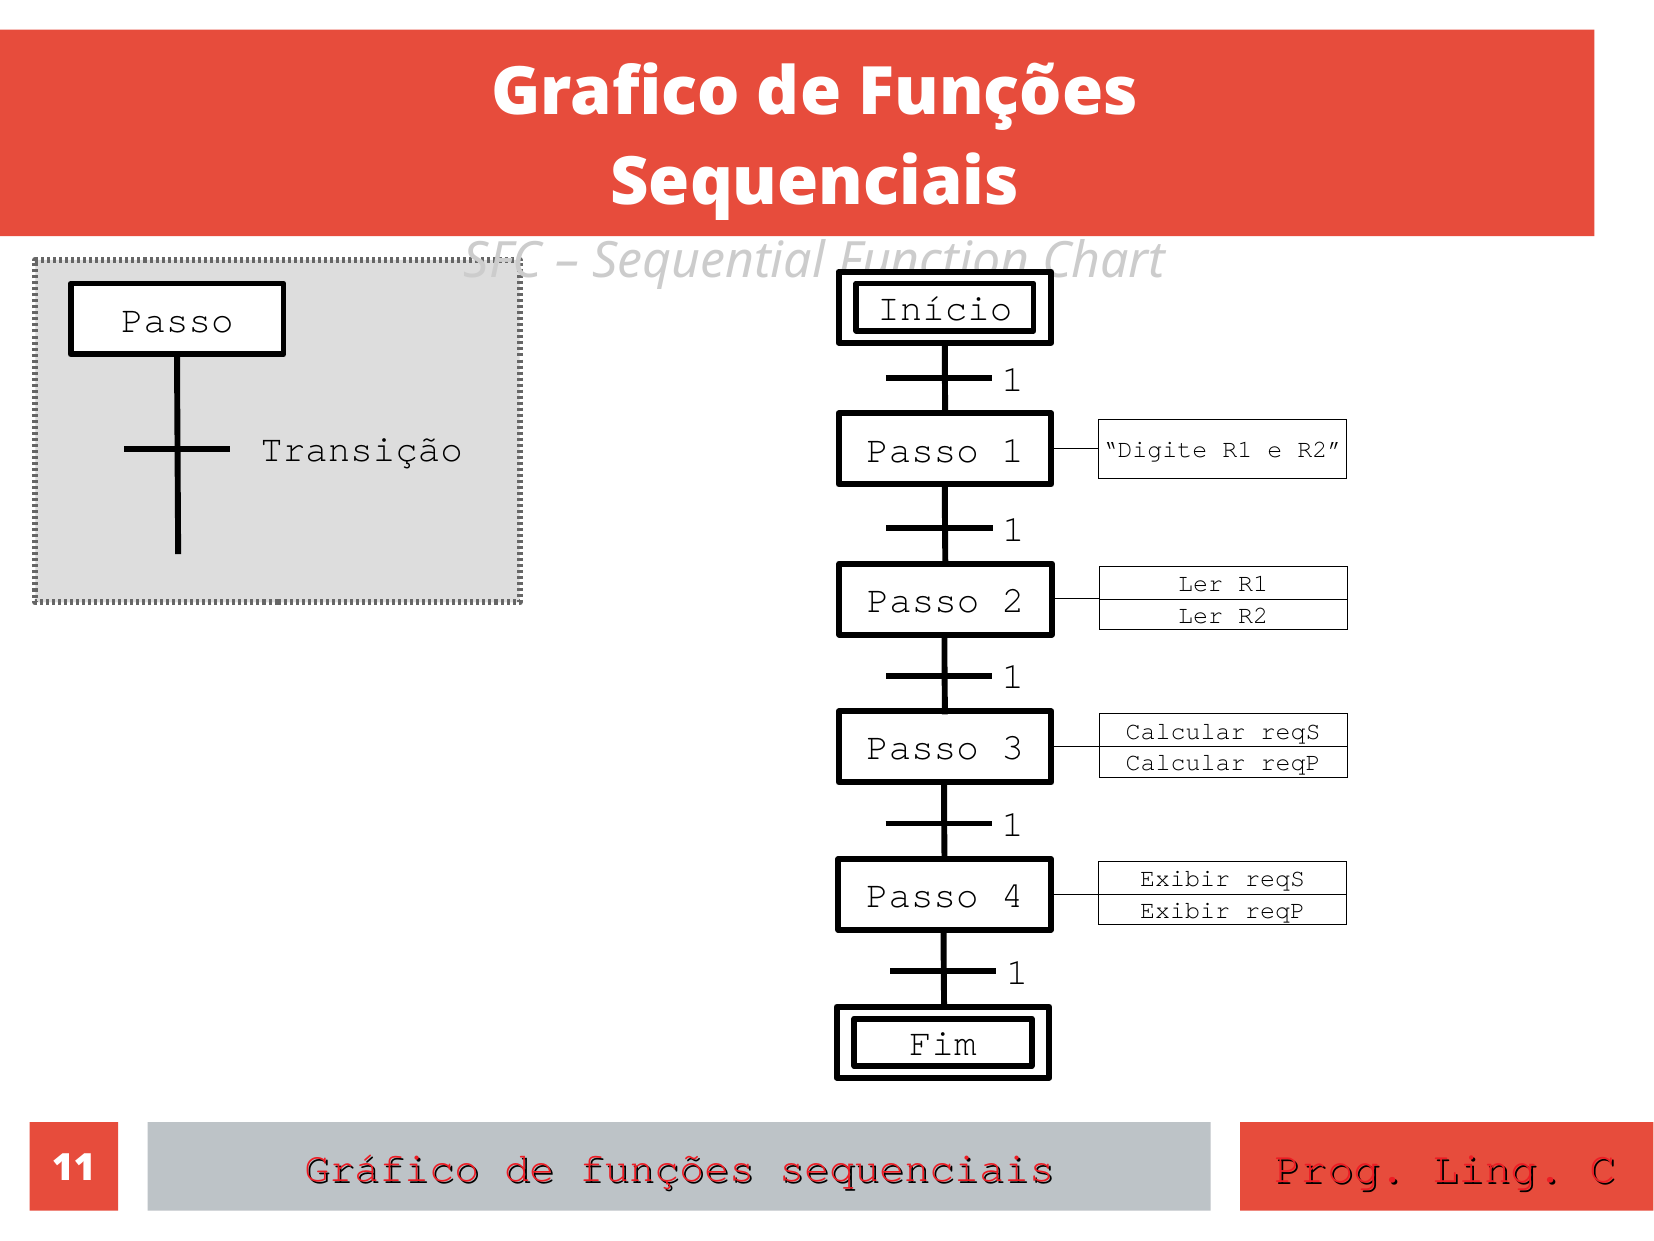

# Grafico de Funções Sequenciais SFC – Sequential Function Chart
Passo
Início
		1
Passo 1
“Digite R1 e R2”
					Transição
		1
Passo 2
Ler R1
Ler R1
Ler R2
Ler R2
		1
Passo 3
Calcular reqS
Calcular reqP
		1
Passo 4
Exibir reqS
Exibir reqP
		1
Fim
11
Gráfico de funções sequenciais
 Prog. Ling. C